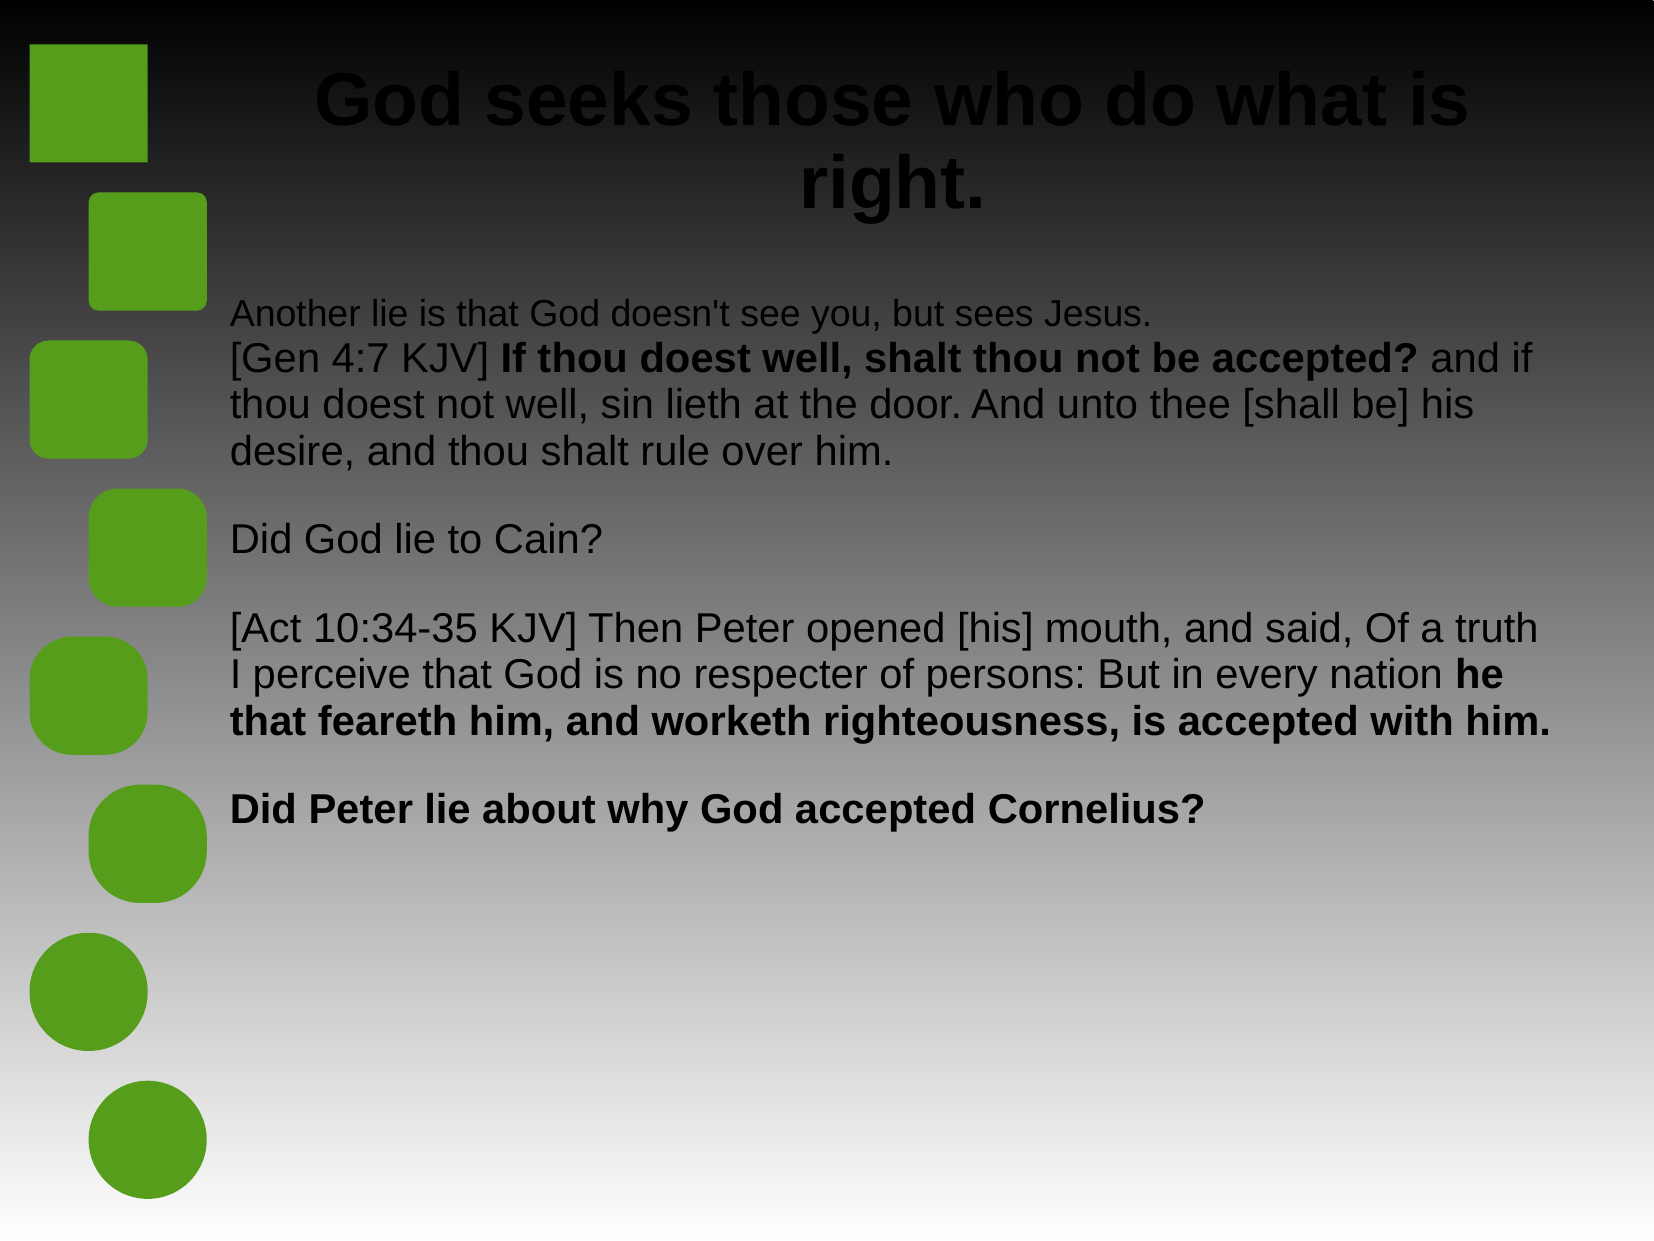

God seeks those who do what is right.
Another lie is that God doesn't see you, but sees Jesus.
[Gen 4:7 KJV] If thou doest well, shalt thou not be accepted? and if thou doest not well, sin lieth at the door. And unto thee [shall be] his desire, and thou shalt rule over him.
Did God lie to Cain?
[Act 10:34-35 KJV] Then Peter opened [his] mouth, and said, Of a truth I perceive that God is no respecter of persons: But in every nation he that feareth him, and worketh righteousness, is accepted with him.
Did Peter lie about why God accepted Cornelius?